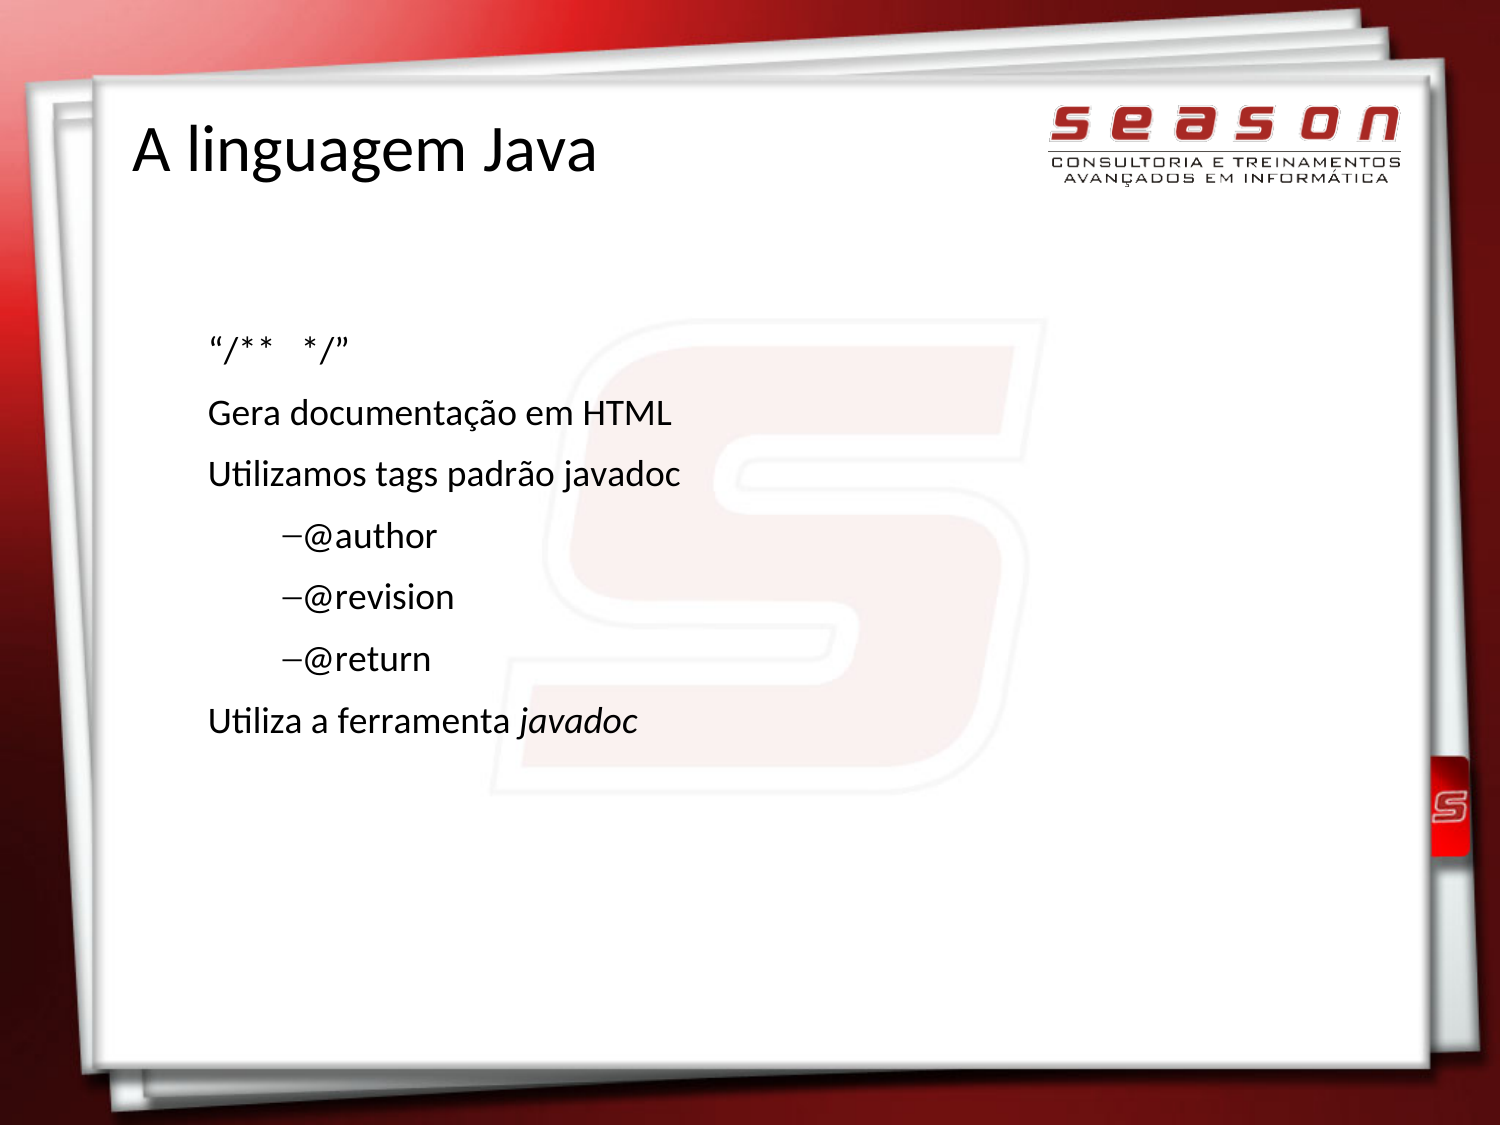

# A linguagem Java
“/** */”
Gera documentação em HTML
Utilizamos tags padrão javadoc
@author
@revision
@return
Utiliza a ferramenta javadoc